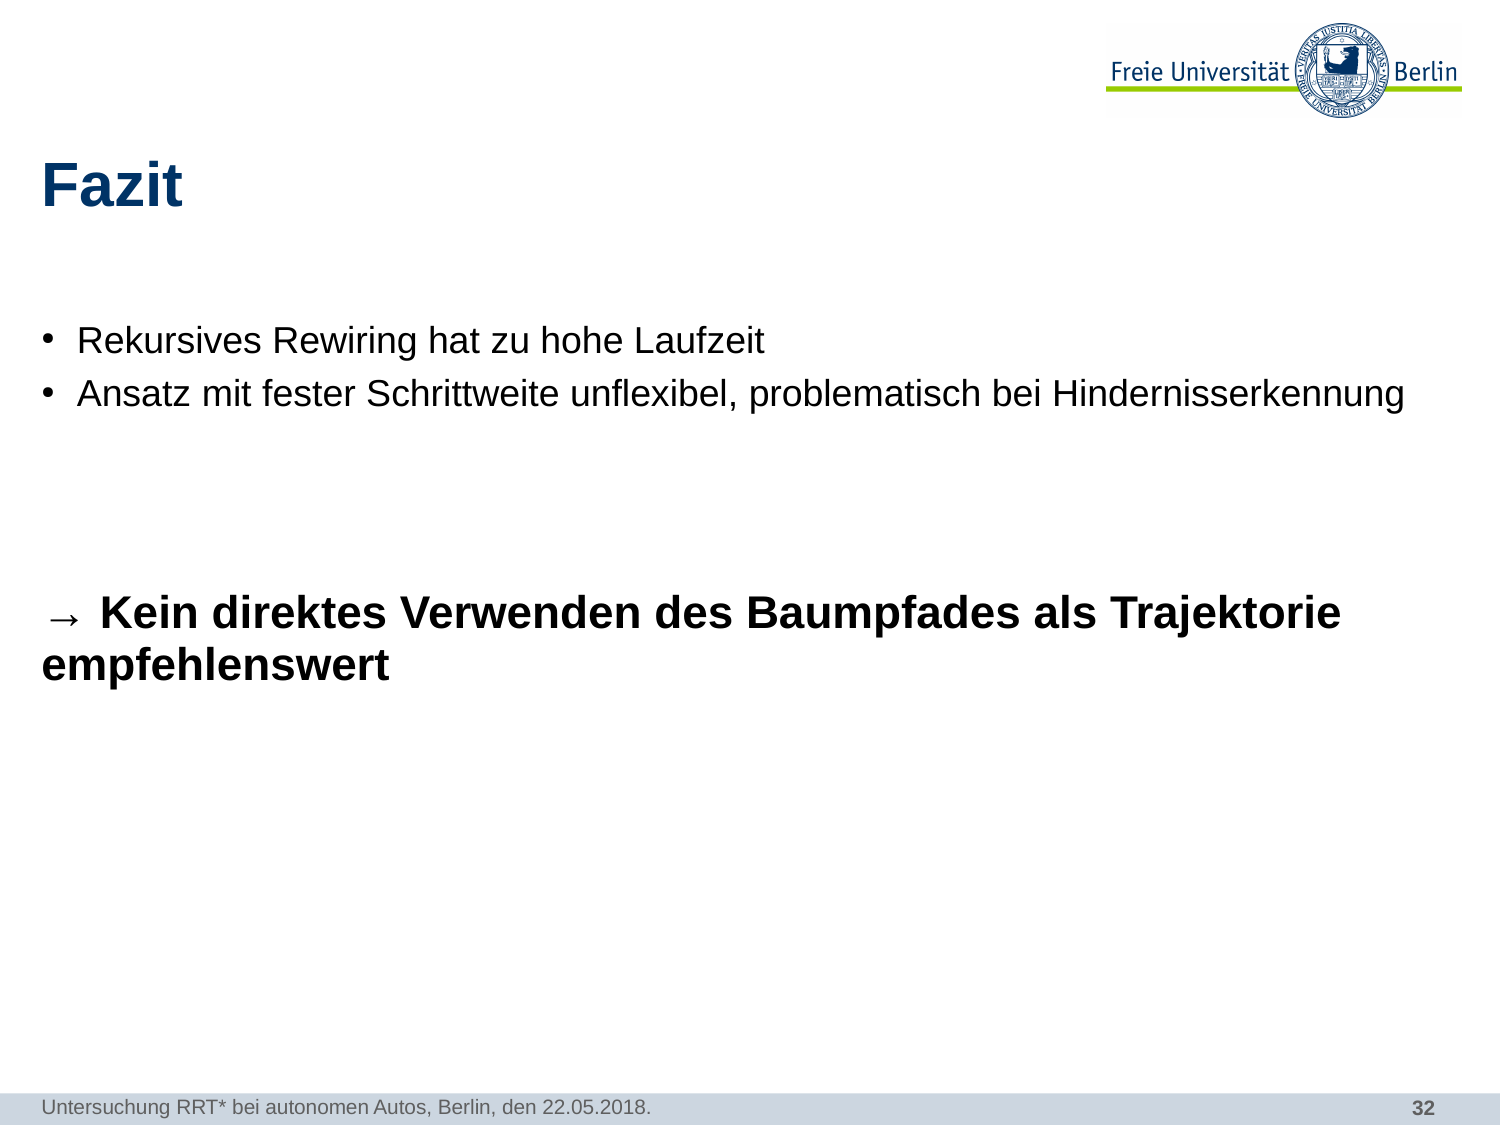

# Fazit
Rekursives Rewiring hat zu hohe Laufzeit
Ansatz mit fester Schrittweite unflexibel, problematisch bei Hindernisserkennung
→ Kein direktes Verwenden des Baumpfades als Trajektorie empfehlenswert